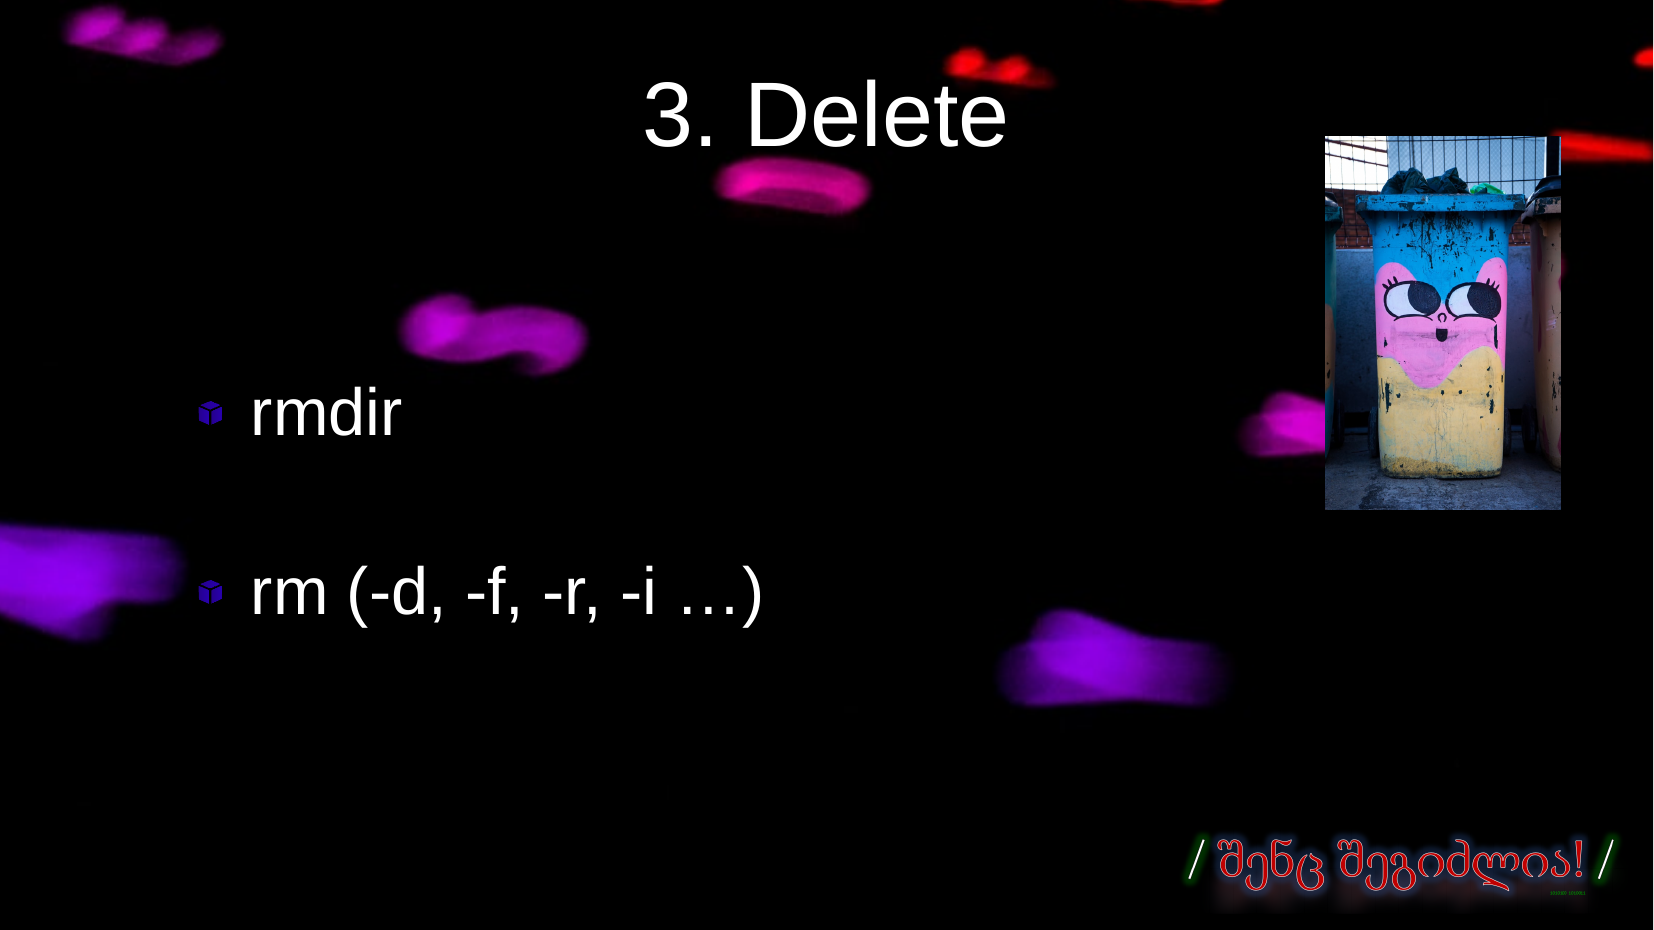

# 3. Delete
rmdir
rm (-d, -f, -r, -i …)